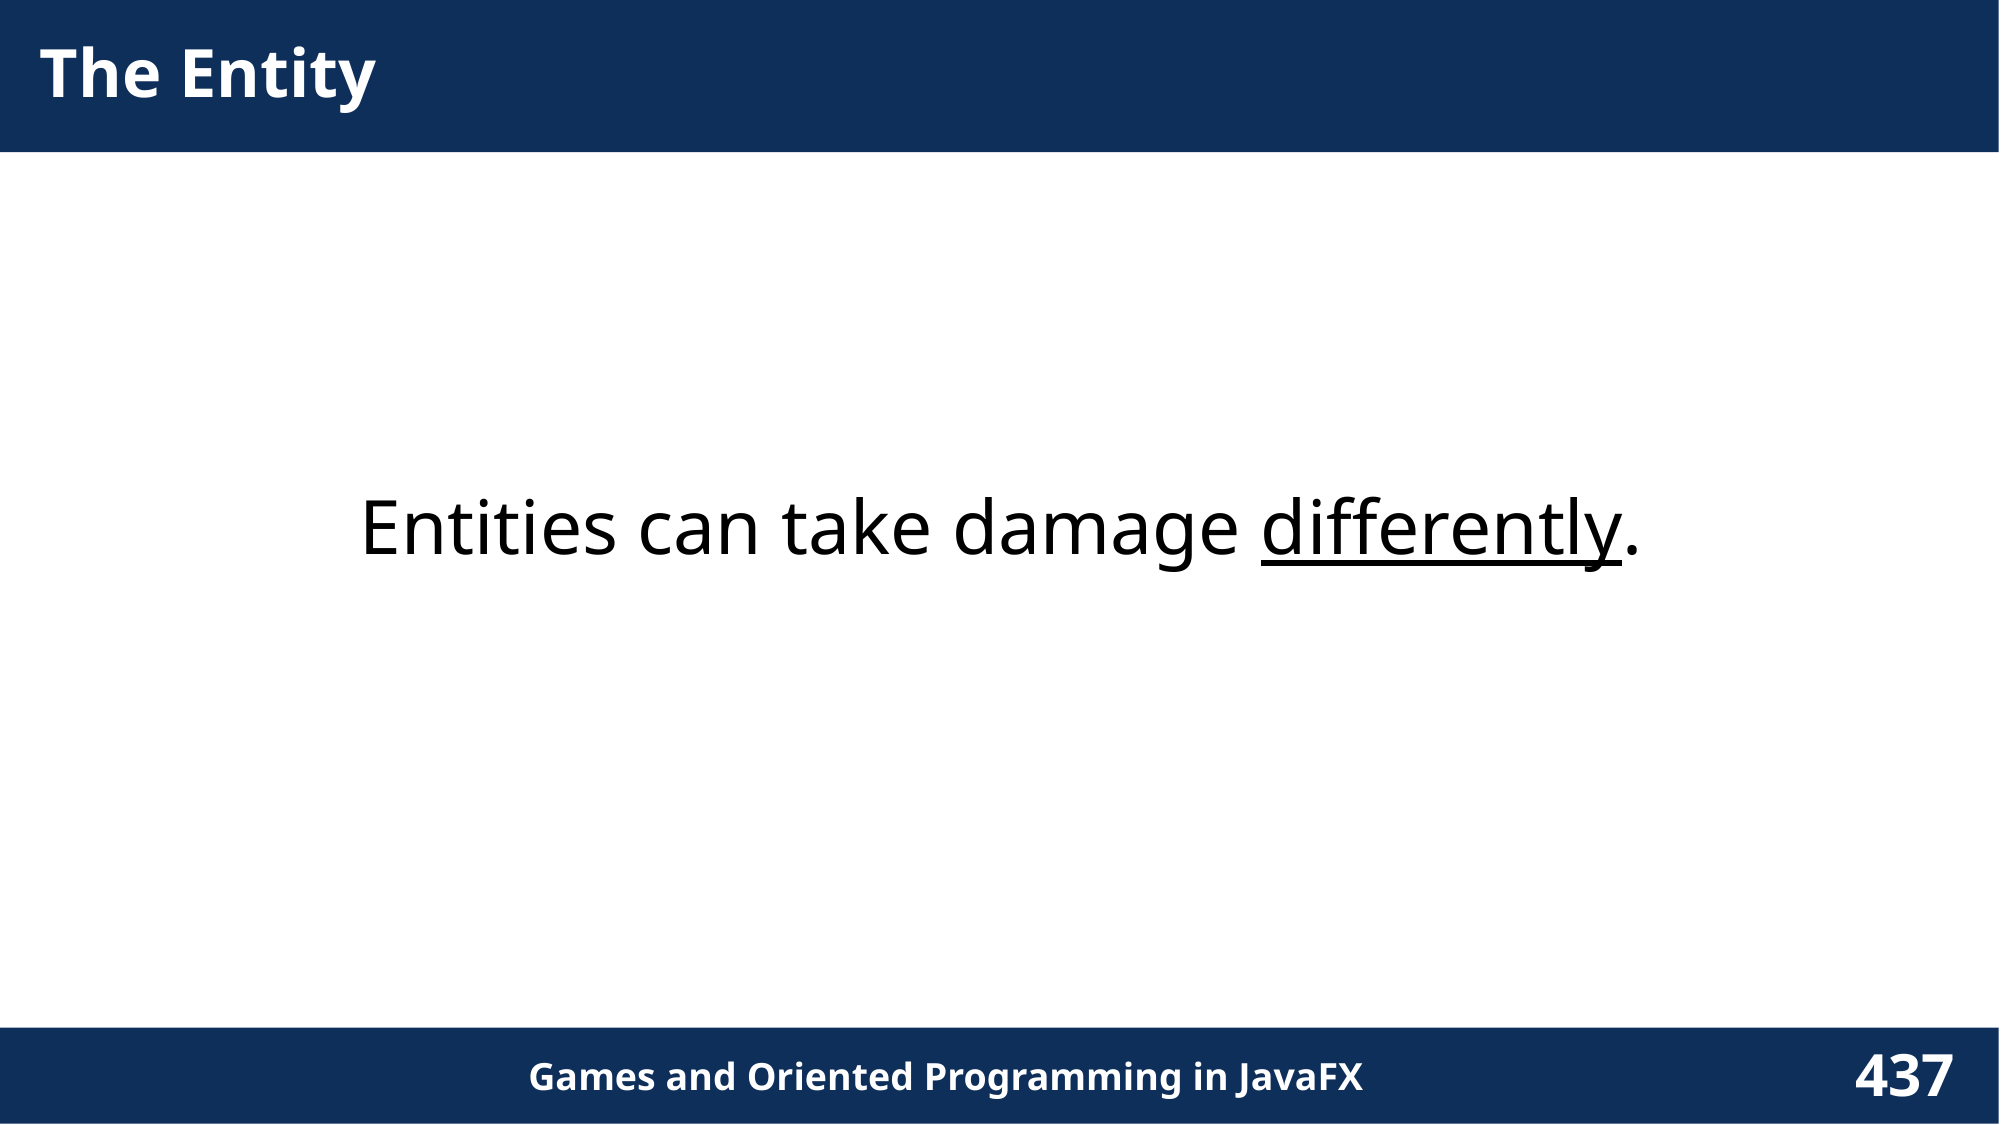

The Entity
Entities can take damage differently.